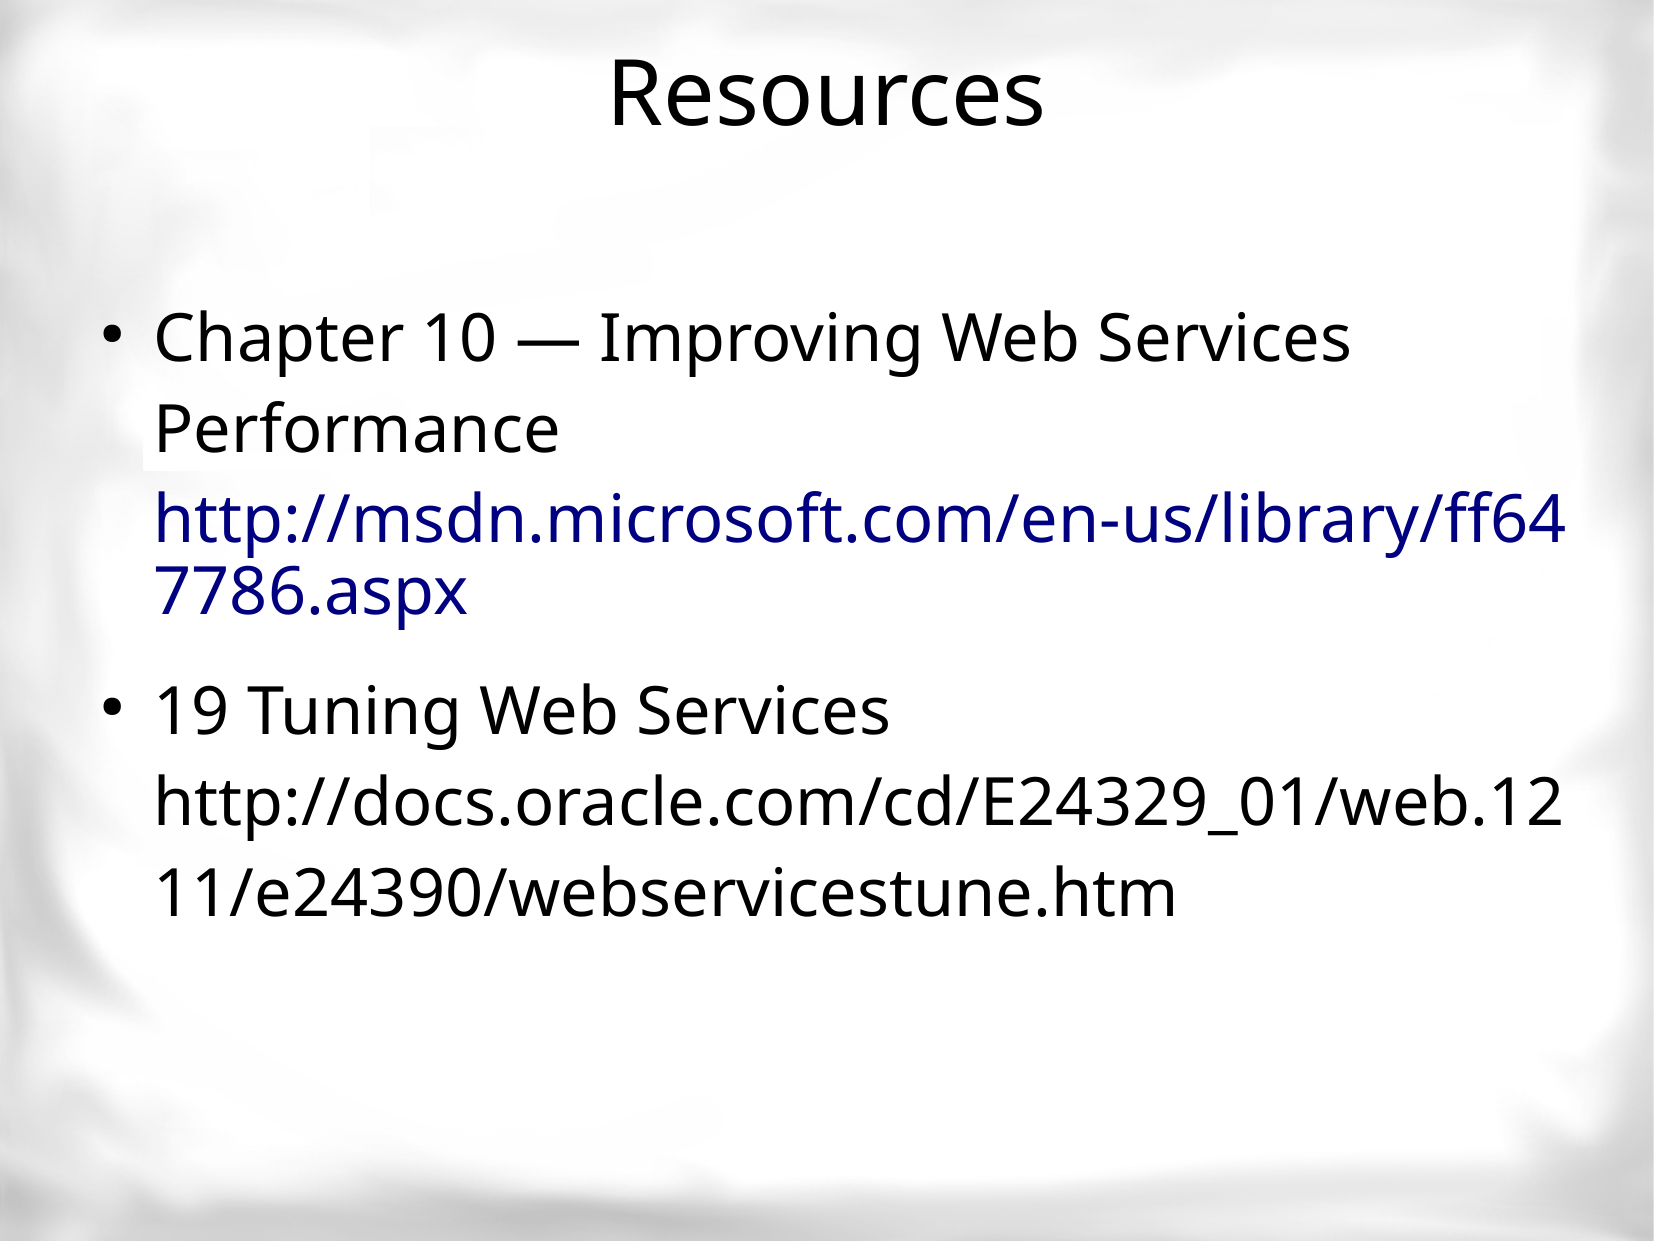

# Resources
Chapter 10 — Improving Web Services Performance http://msdn.microsoft.com/en-us/library/ff647786.aspx
19 Tuning Web Services http://docs.oracle.com/cd/E24329_01/web.1211/e24390/webservicestune.htm